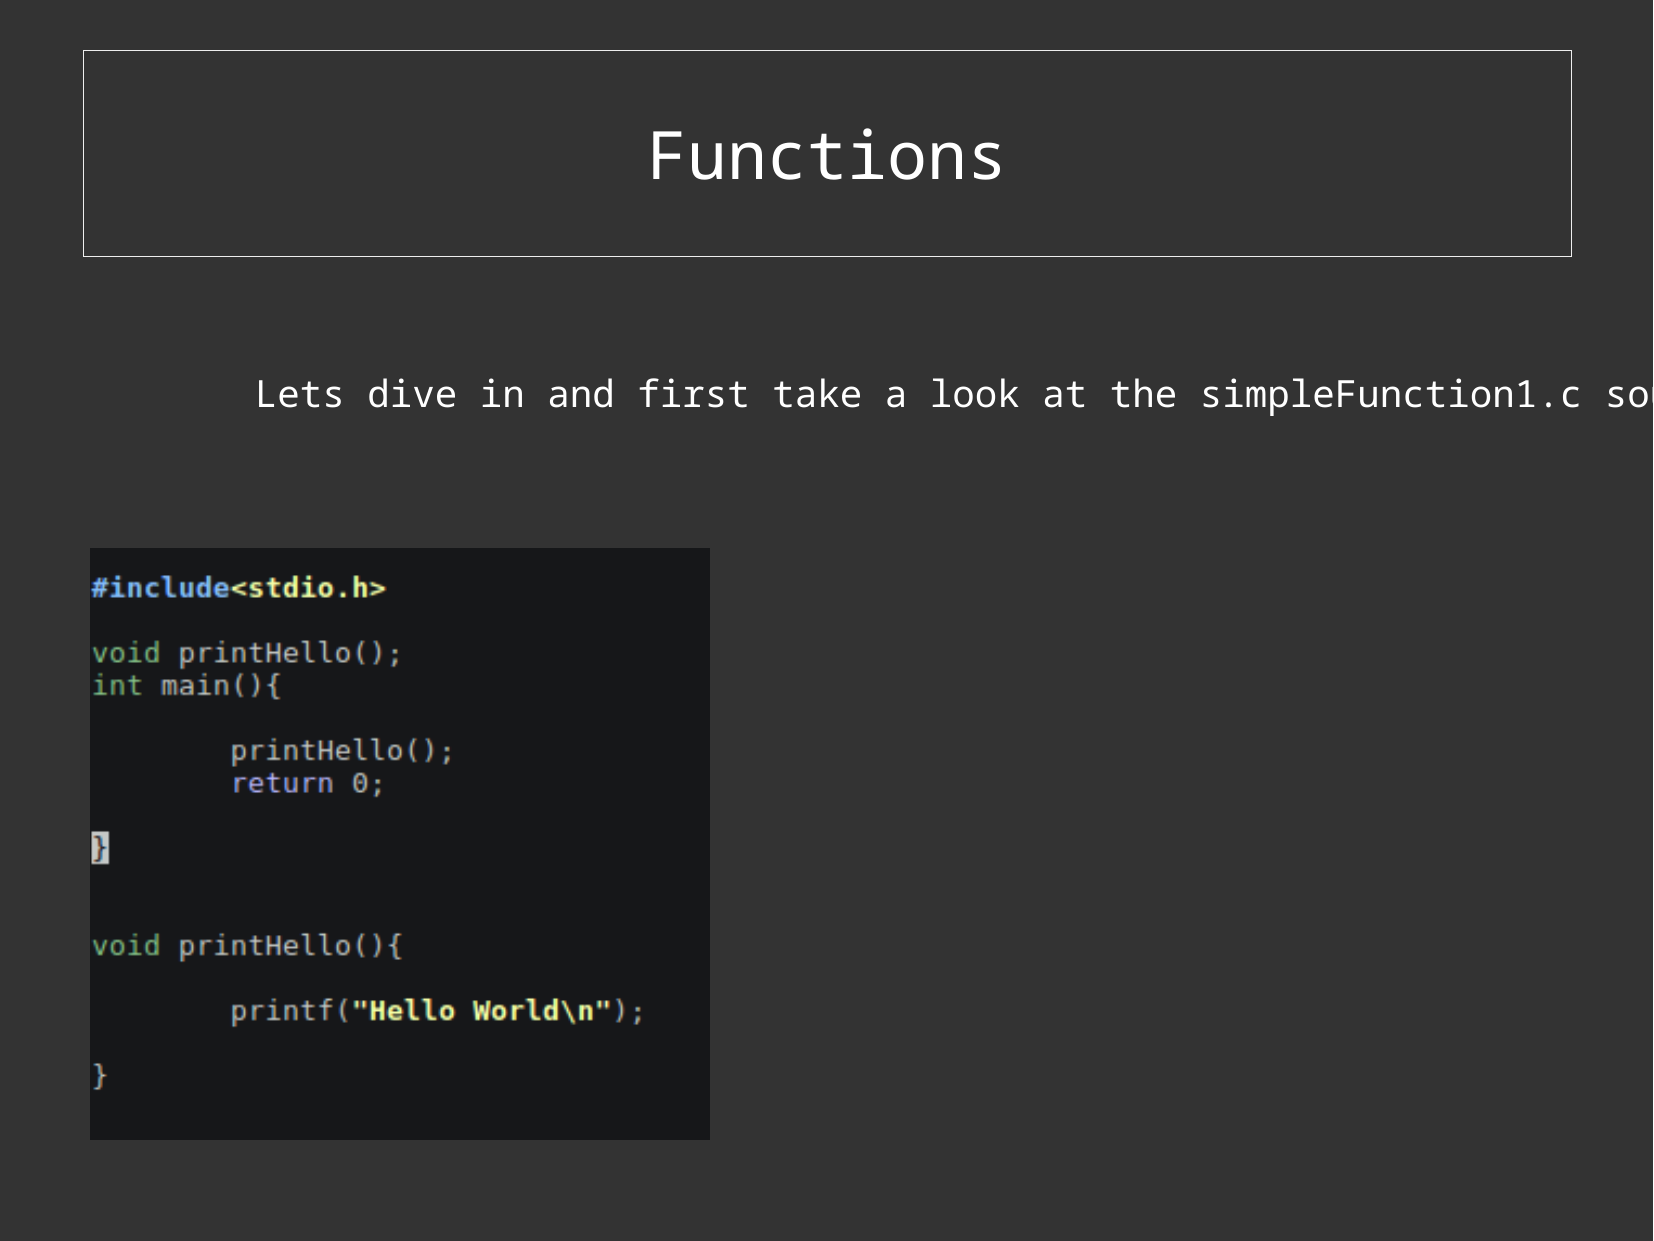

Functions
Lets dive in and first take a look at the simpleFunction1.c source